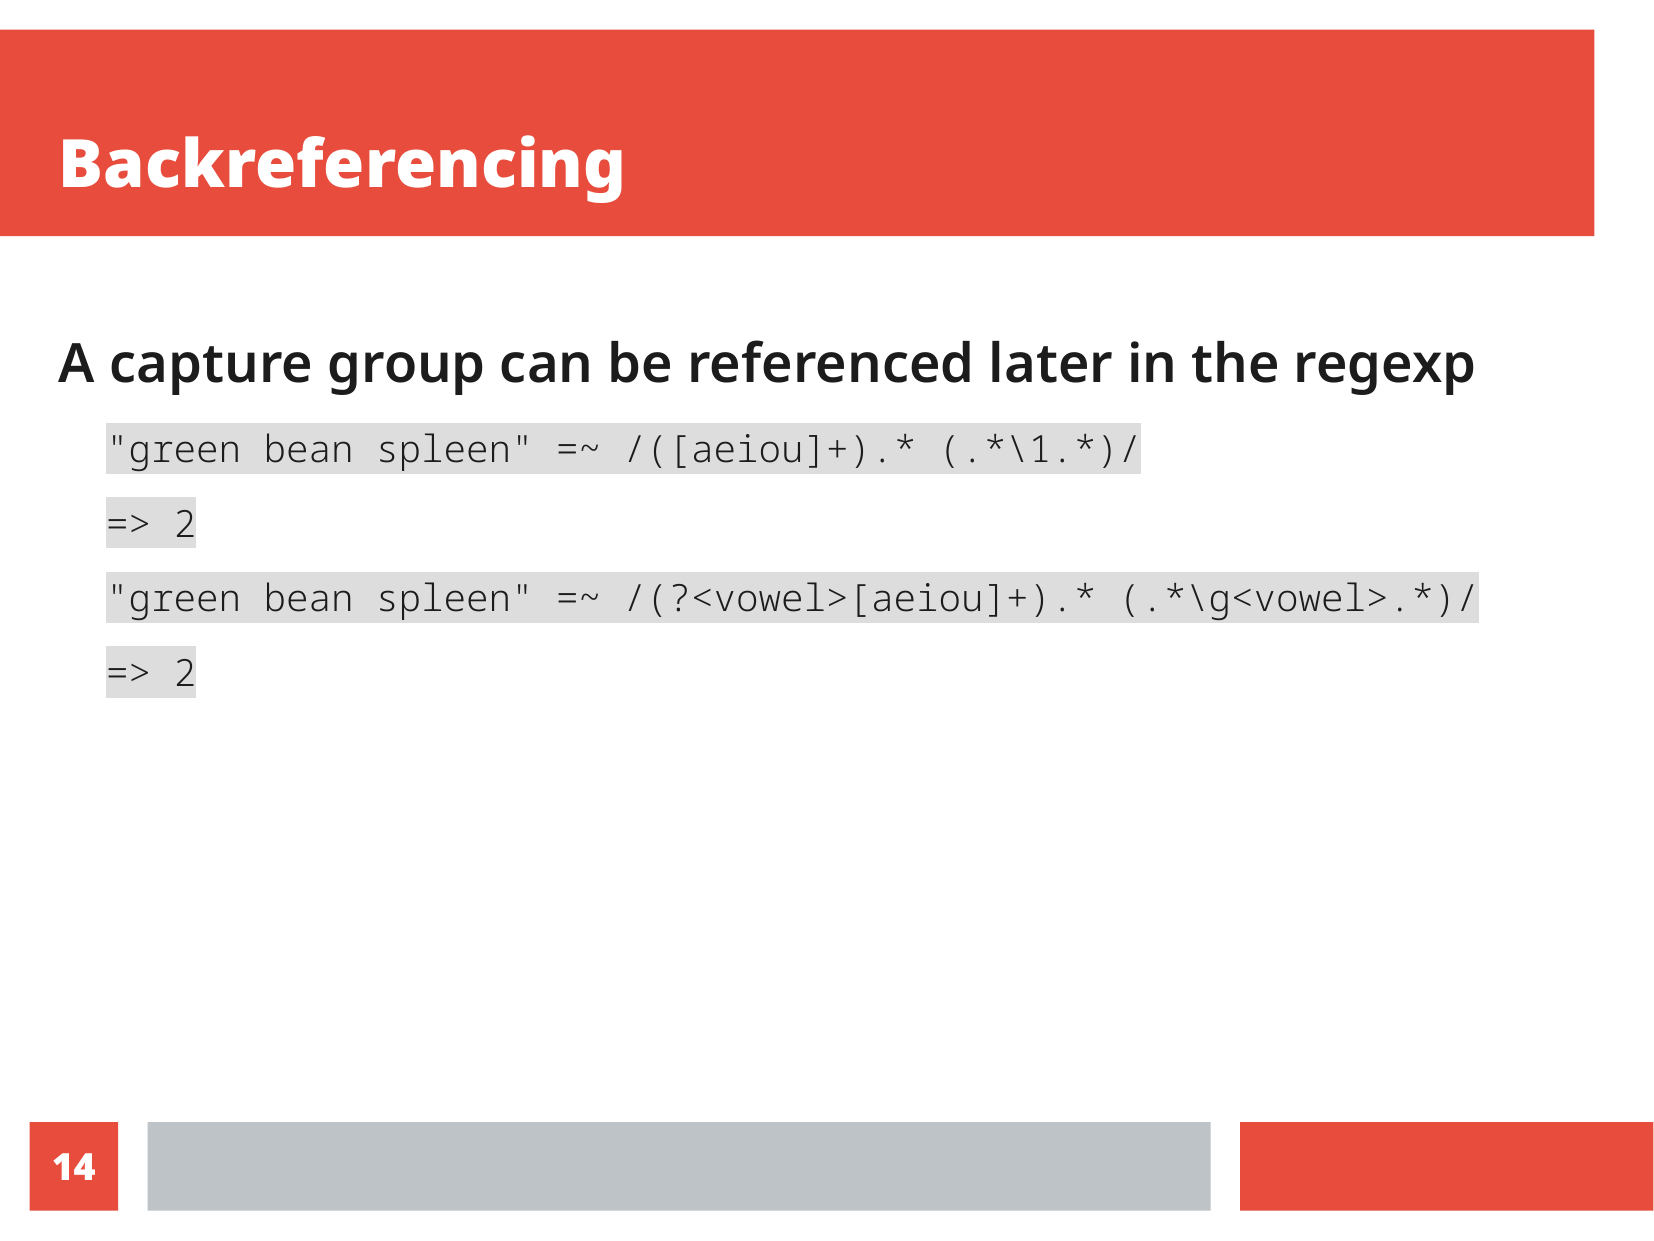

# Backreferencing
A capture group can be referenced later in the regexp
"green bean spleen" =~ /([aeiou]+).* (.*\1.*)/
=> 2
"green bean spleen" =~ /(?<vowel>[aeiou]+).* (.*\g<vowel>.*)/
=> 2
14